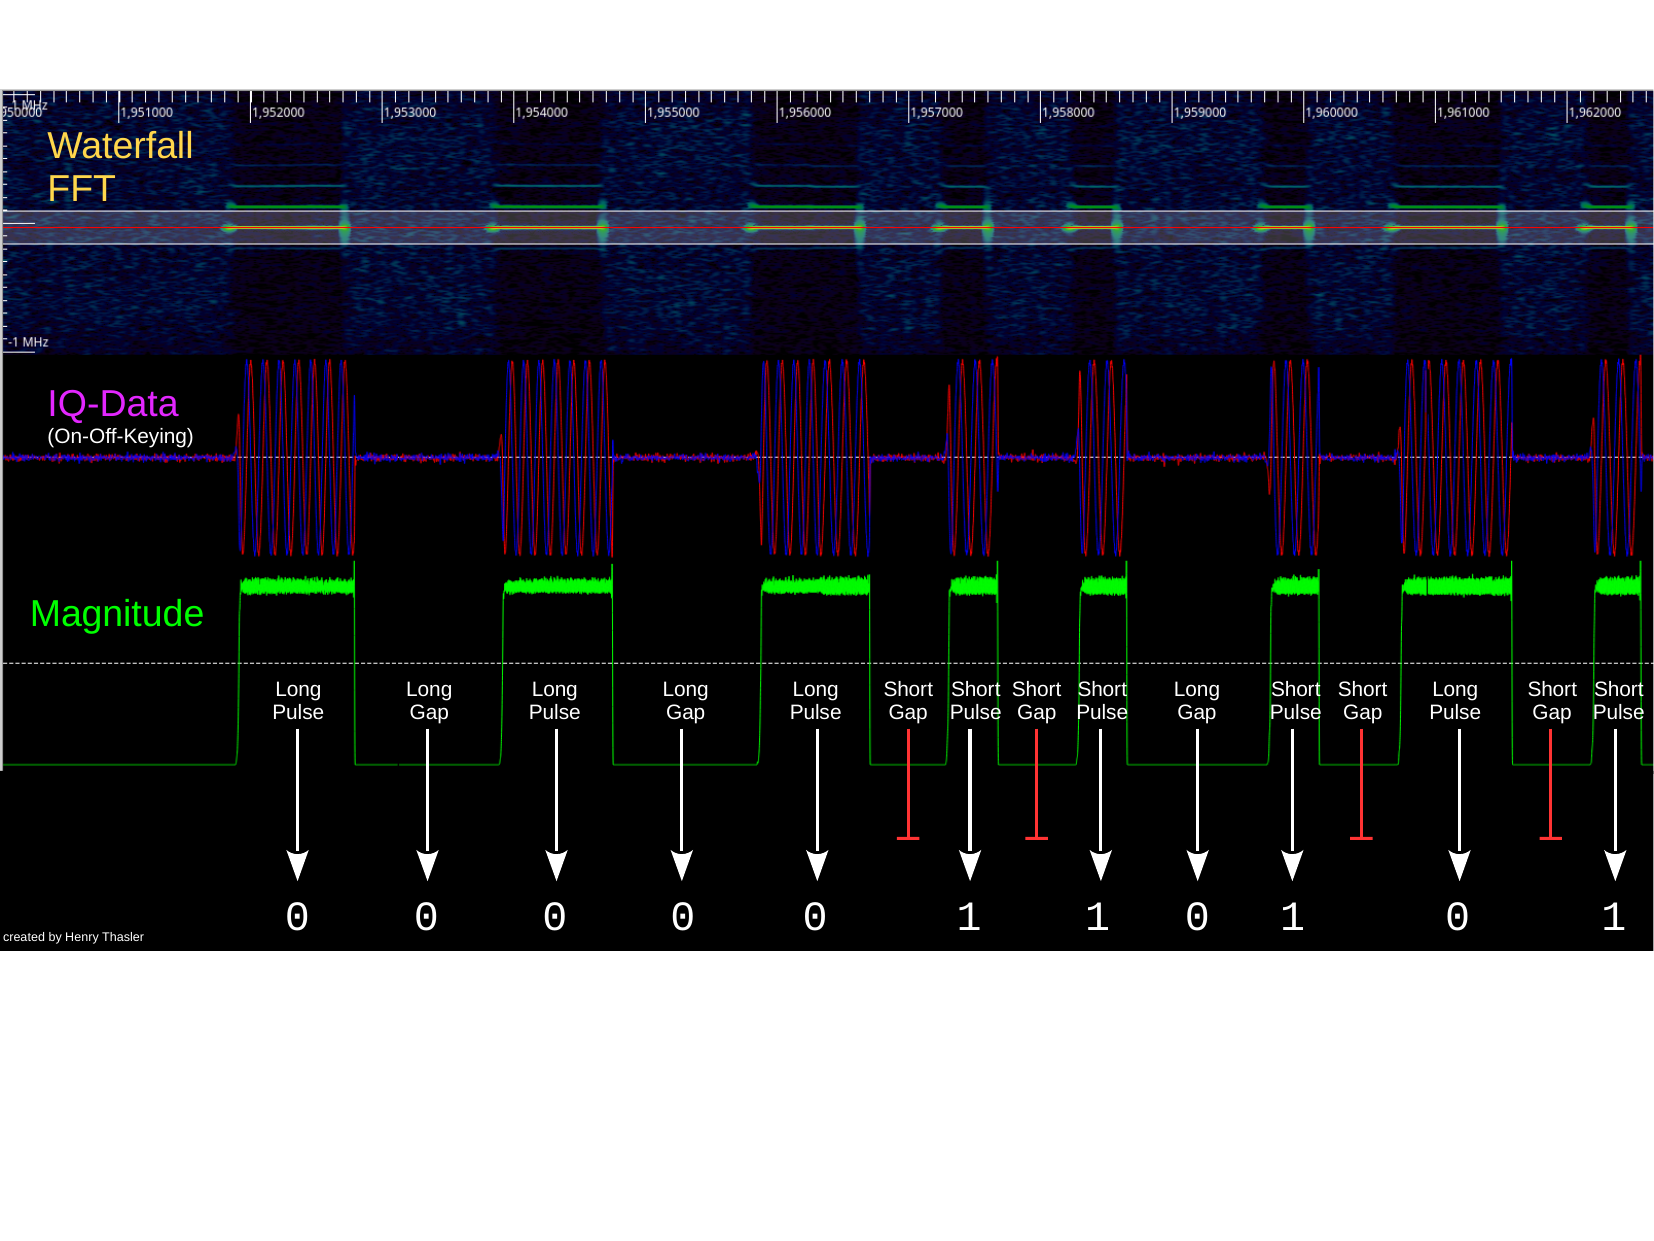

Waterfall
FFT
IQ-Data
(On-Off-Keying)
Magnitude
Long
Pulse
Long
Gap
Long
Pulse
Long
Gap
Long
Pulse
Short
Gap
Short
Pulse
Short
Gap
Short
Pulse
Long
Gap
Short
Pulse
Short
Gap
Long
Pulse
Short
Gap
Short
Pulse
0
0
0
0
0
1
1
0
1
0
1
created by Henry Thasler